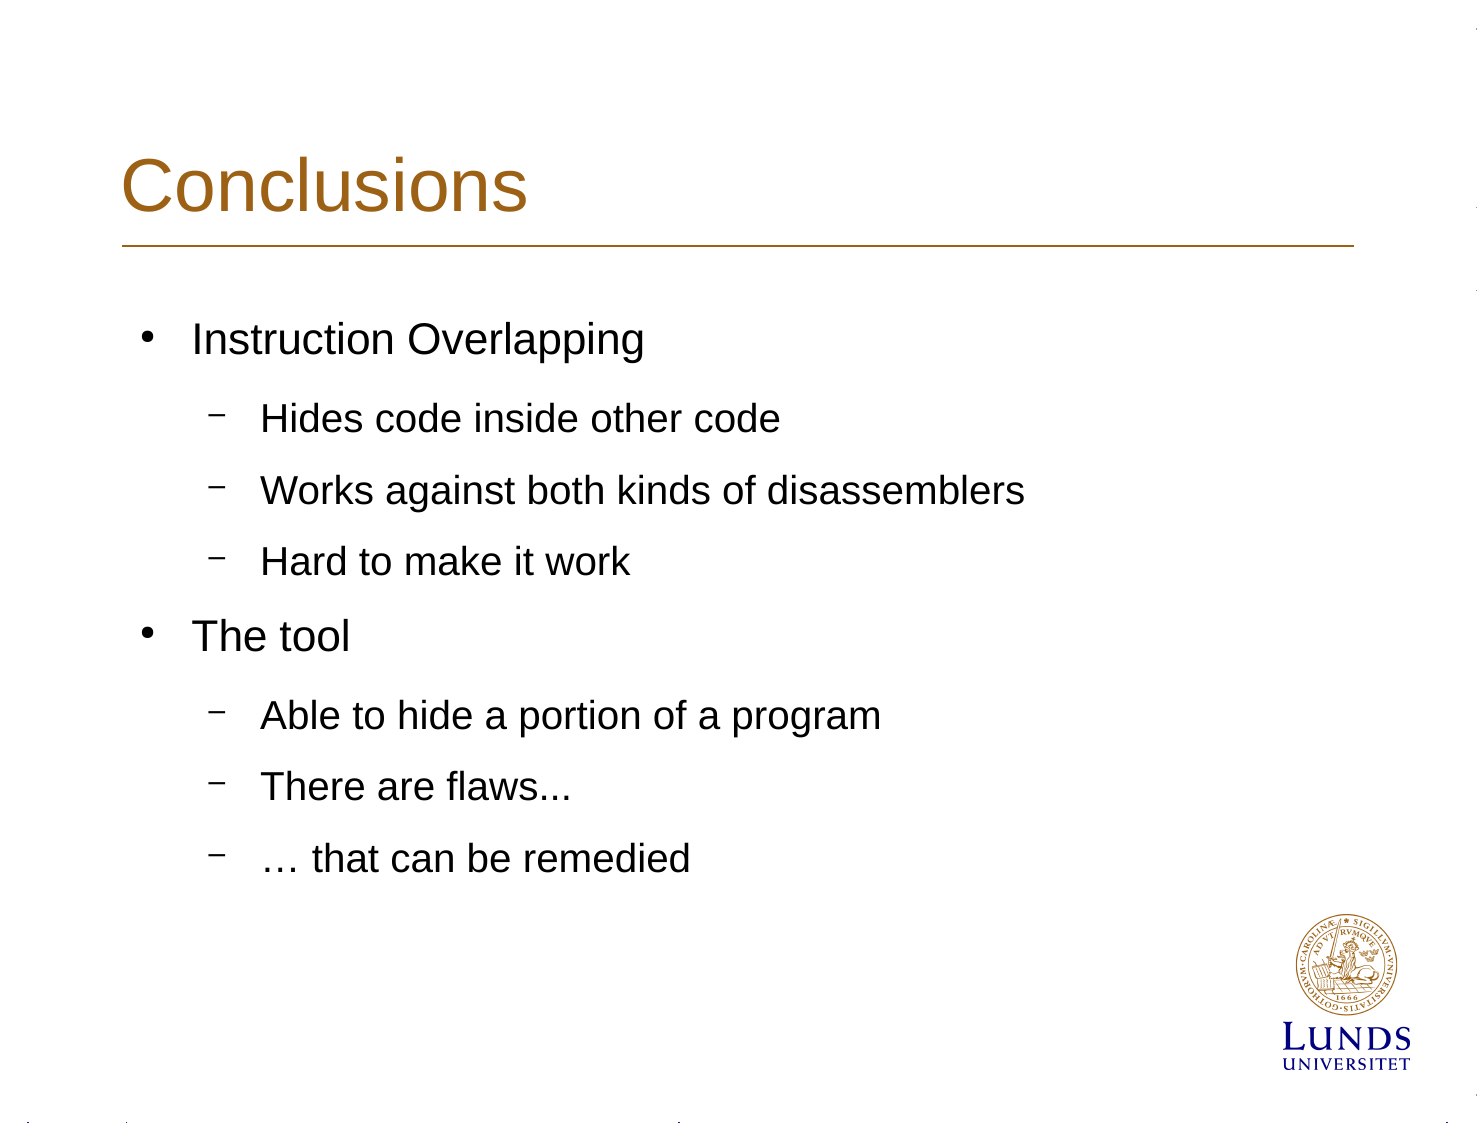

# Conclusions
Instruction Overlapping
Hides code inside other code
Works against both kinds of disassemblers
Hard to make it work
The tool
Able to hide a portion of a program
There are flaws...
… that can be remedied